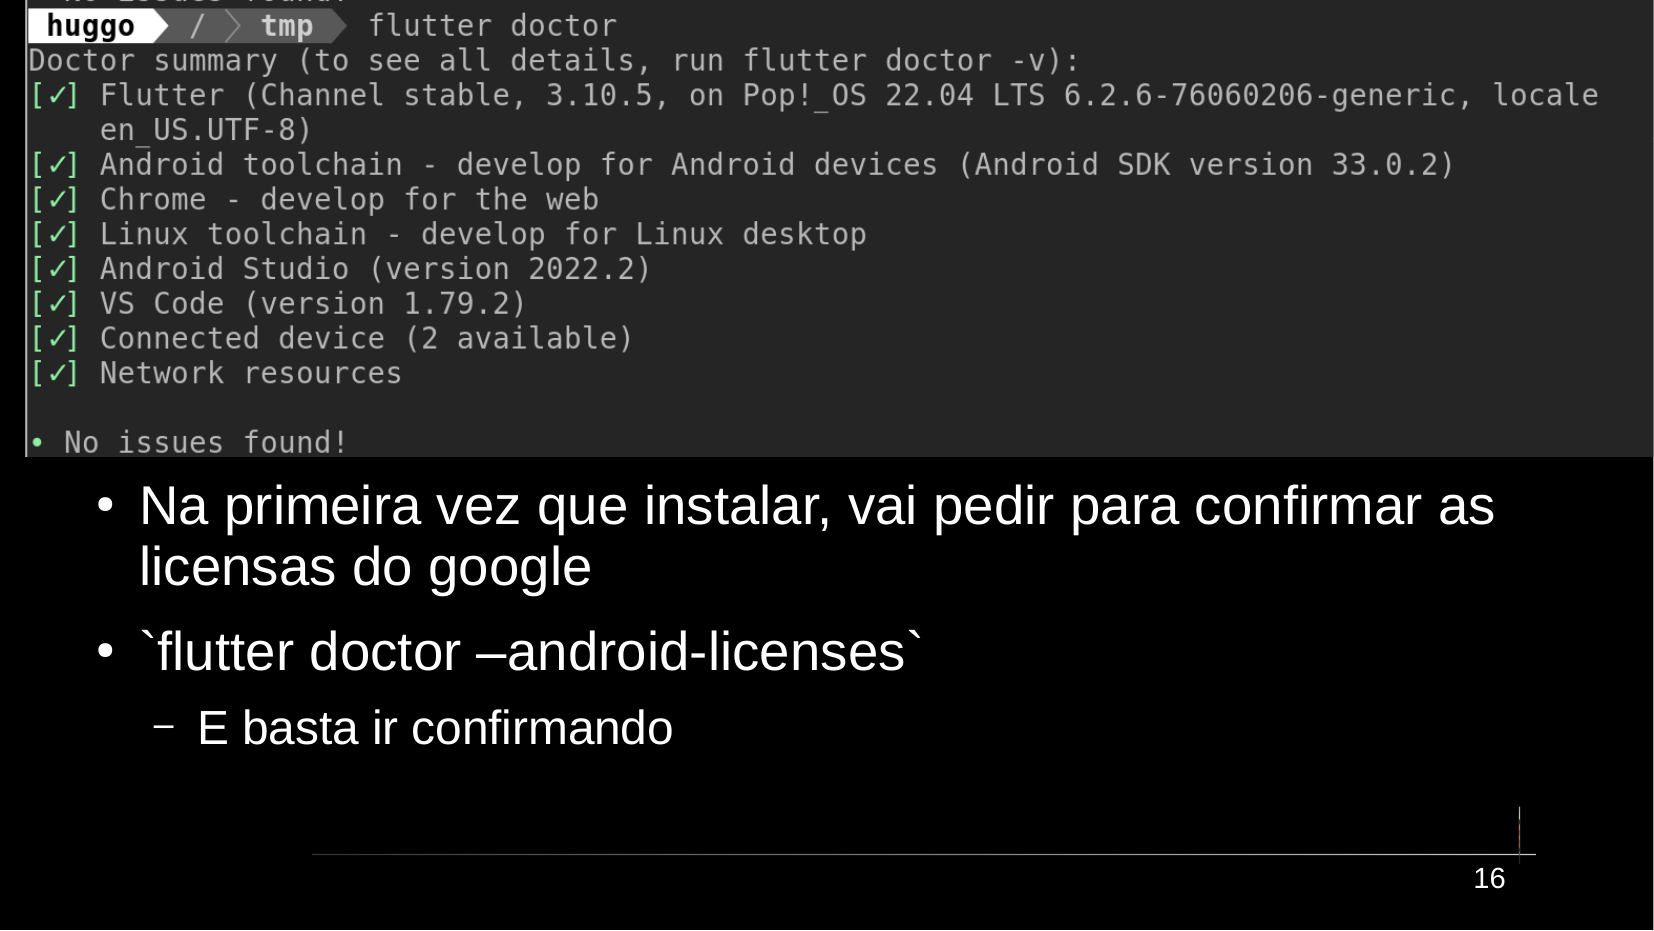

# Instalação
Na primeira vez que instalar, vai pedir para confirmar as licensas do google
`flutter doctor –android-licenses`
E basta ir confirmando
16